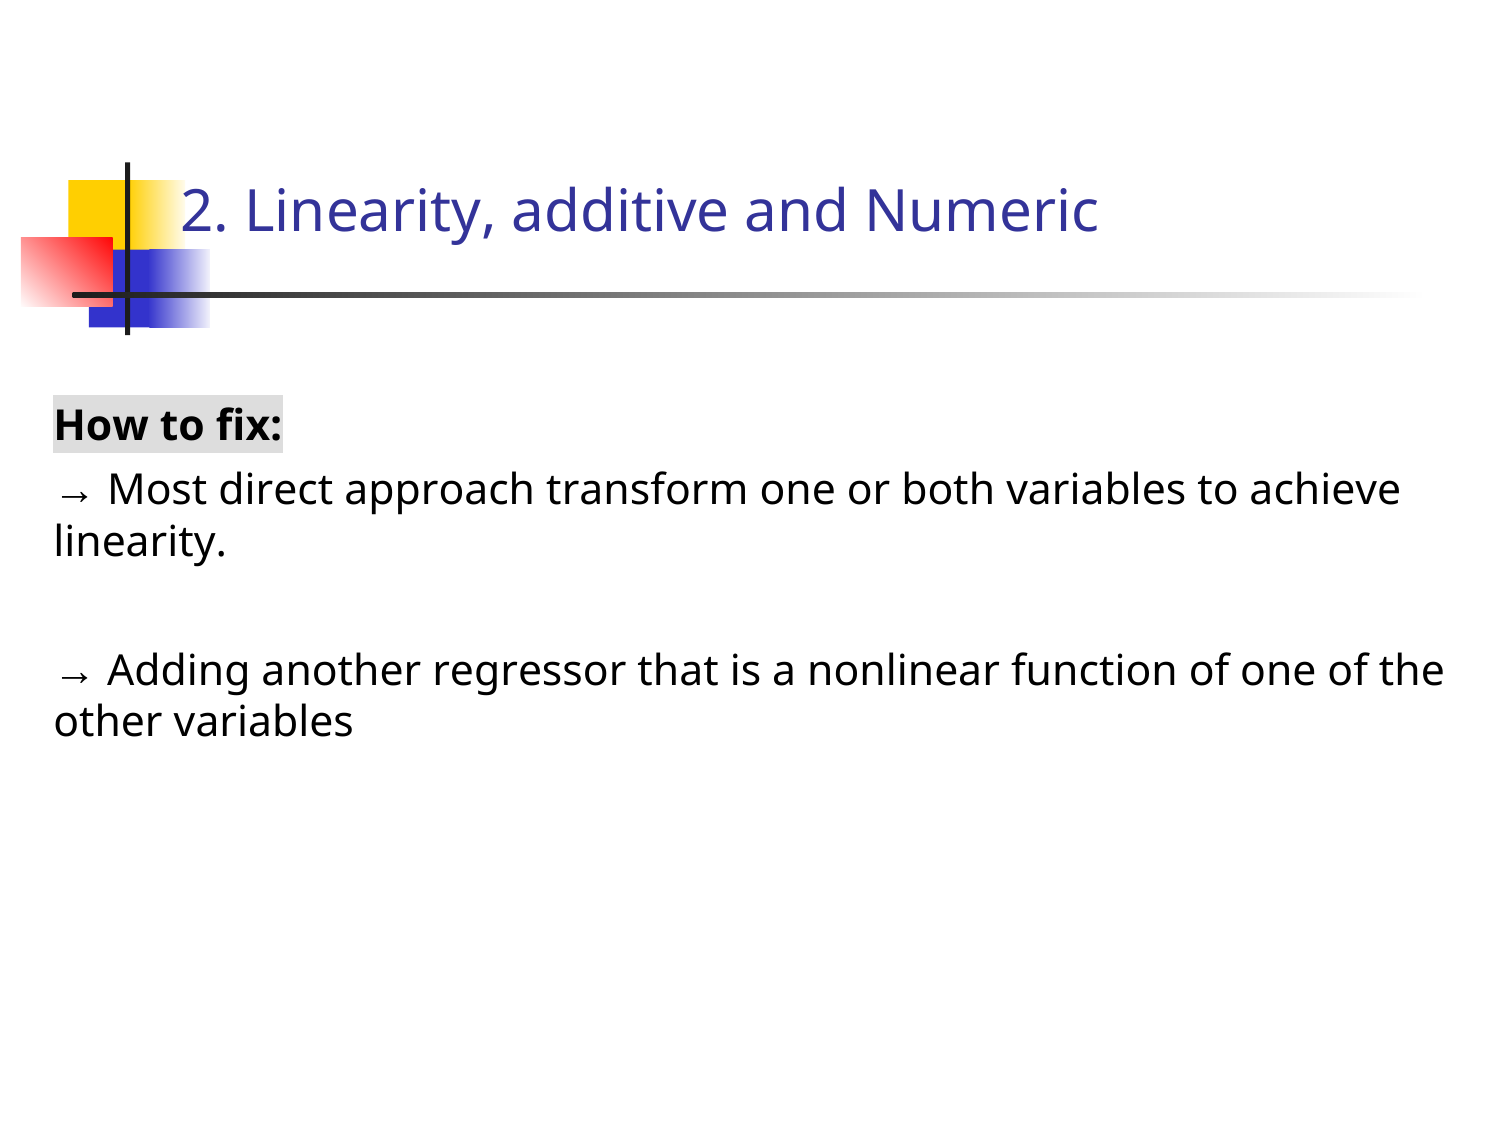

2. Linearity, additive and Numeric
# How to fix:
→ Most direct approach transform one or both variables to achieve linearity.
→ Adding another regressor that is a nonlinear function of one of the other variables